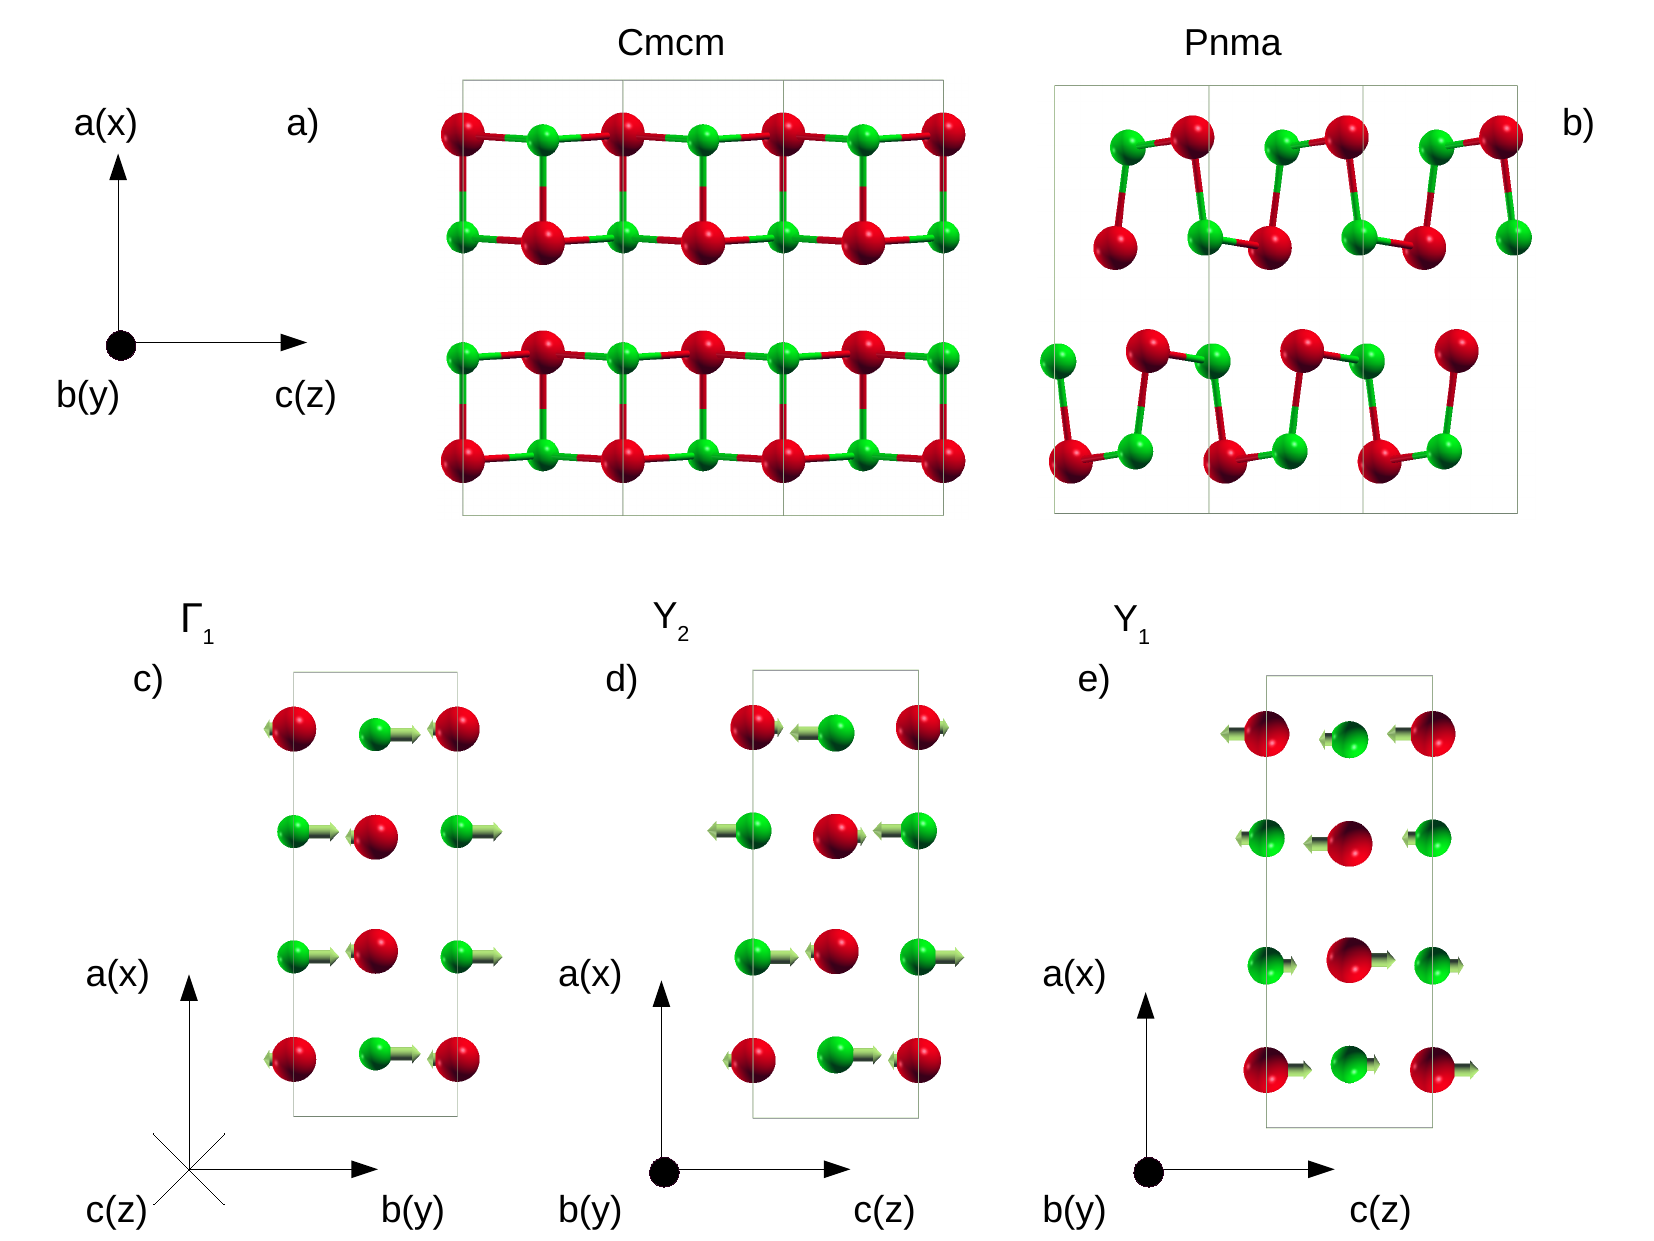

Cmcm
Pnma
a(x)
a)
b)
b(y)
c(z)
Г1
Y2
Y1
c)
d)
e)
a(x)
a(x)
a(x)
c(z)
b(y)
b(y)
c(z)
b(y)
c(z)